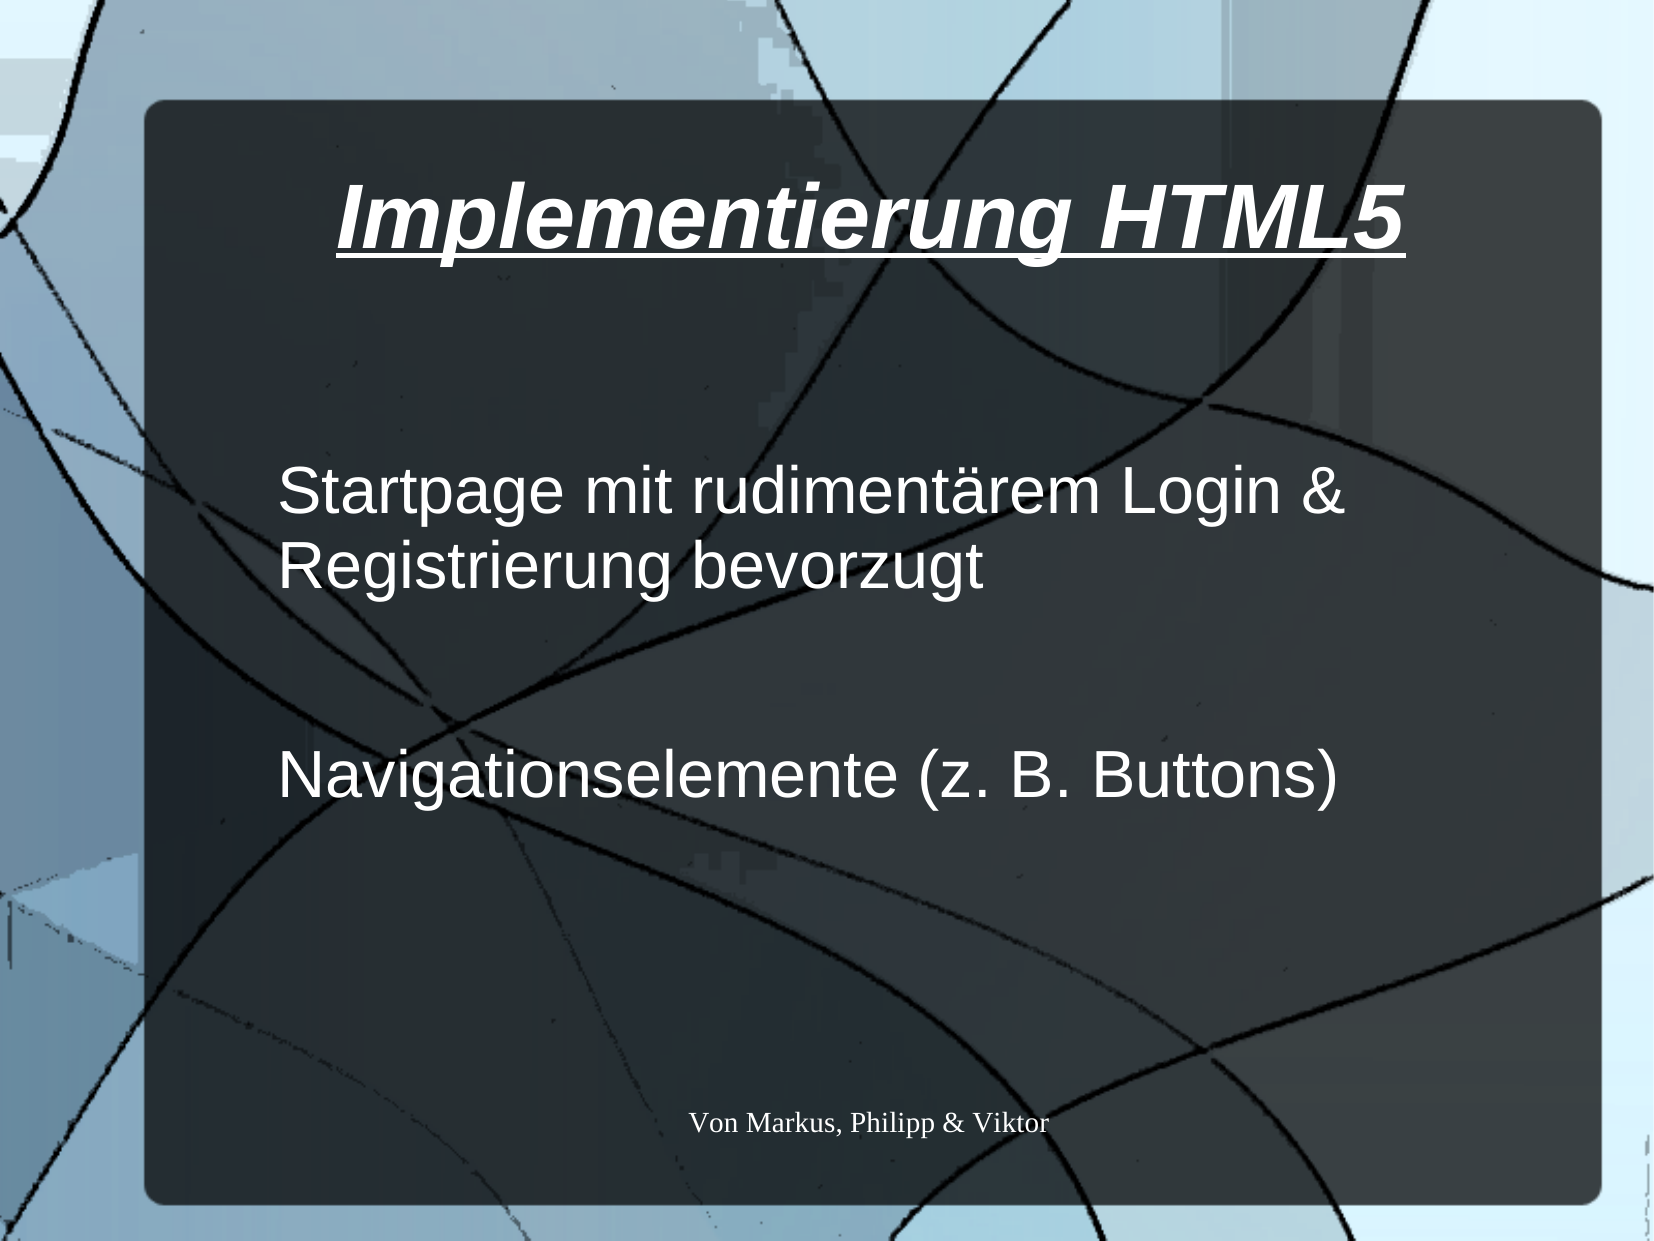

# Implementierung HTML5
Startpage mit rudimentärem Login & Registrierung bevorzugt
Navigationselemente (z. B. Buttons)
Von Markus, Philipp & Viktor